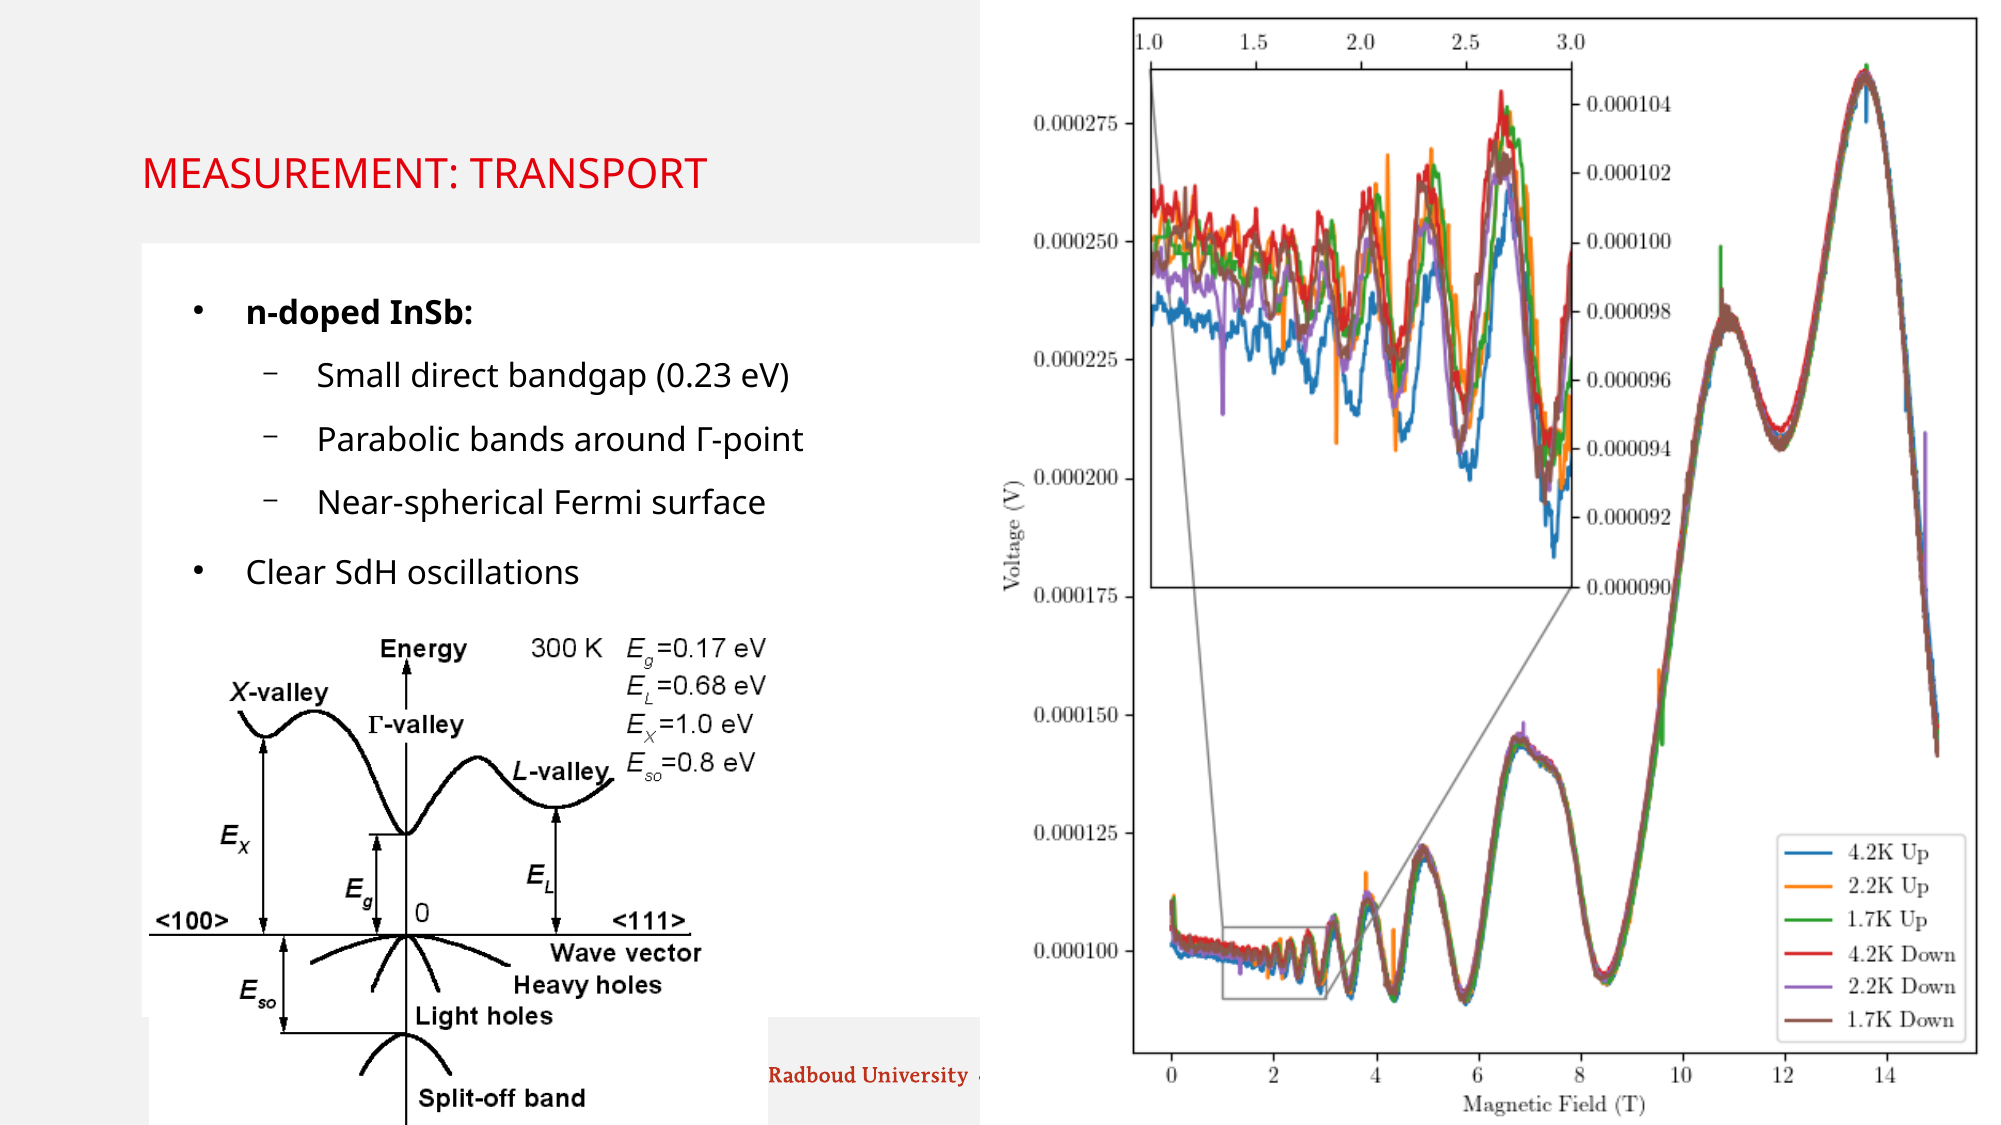

# Measurement: Transport
n-doped InSb:
Small direct bandgap (0.23 eV)
Parabolic bands around Γ-point
Near-spherical Fermi surface
Clear SdH oscillations